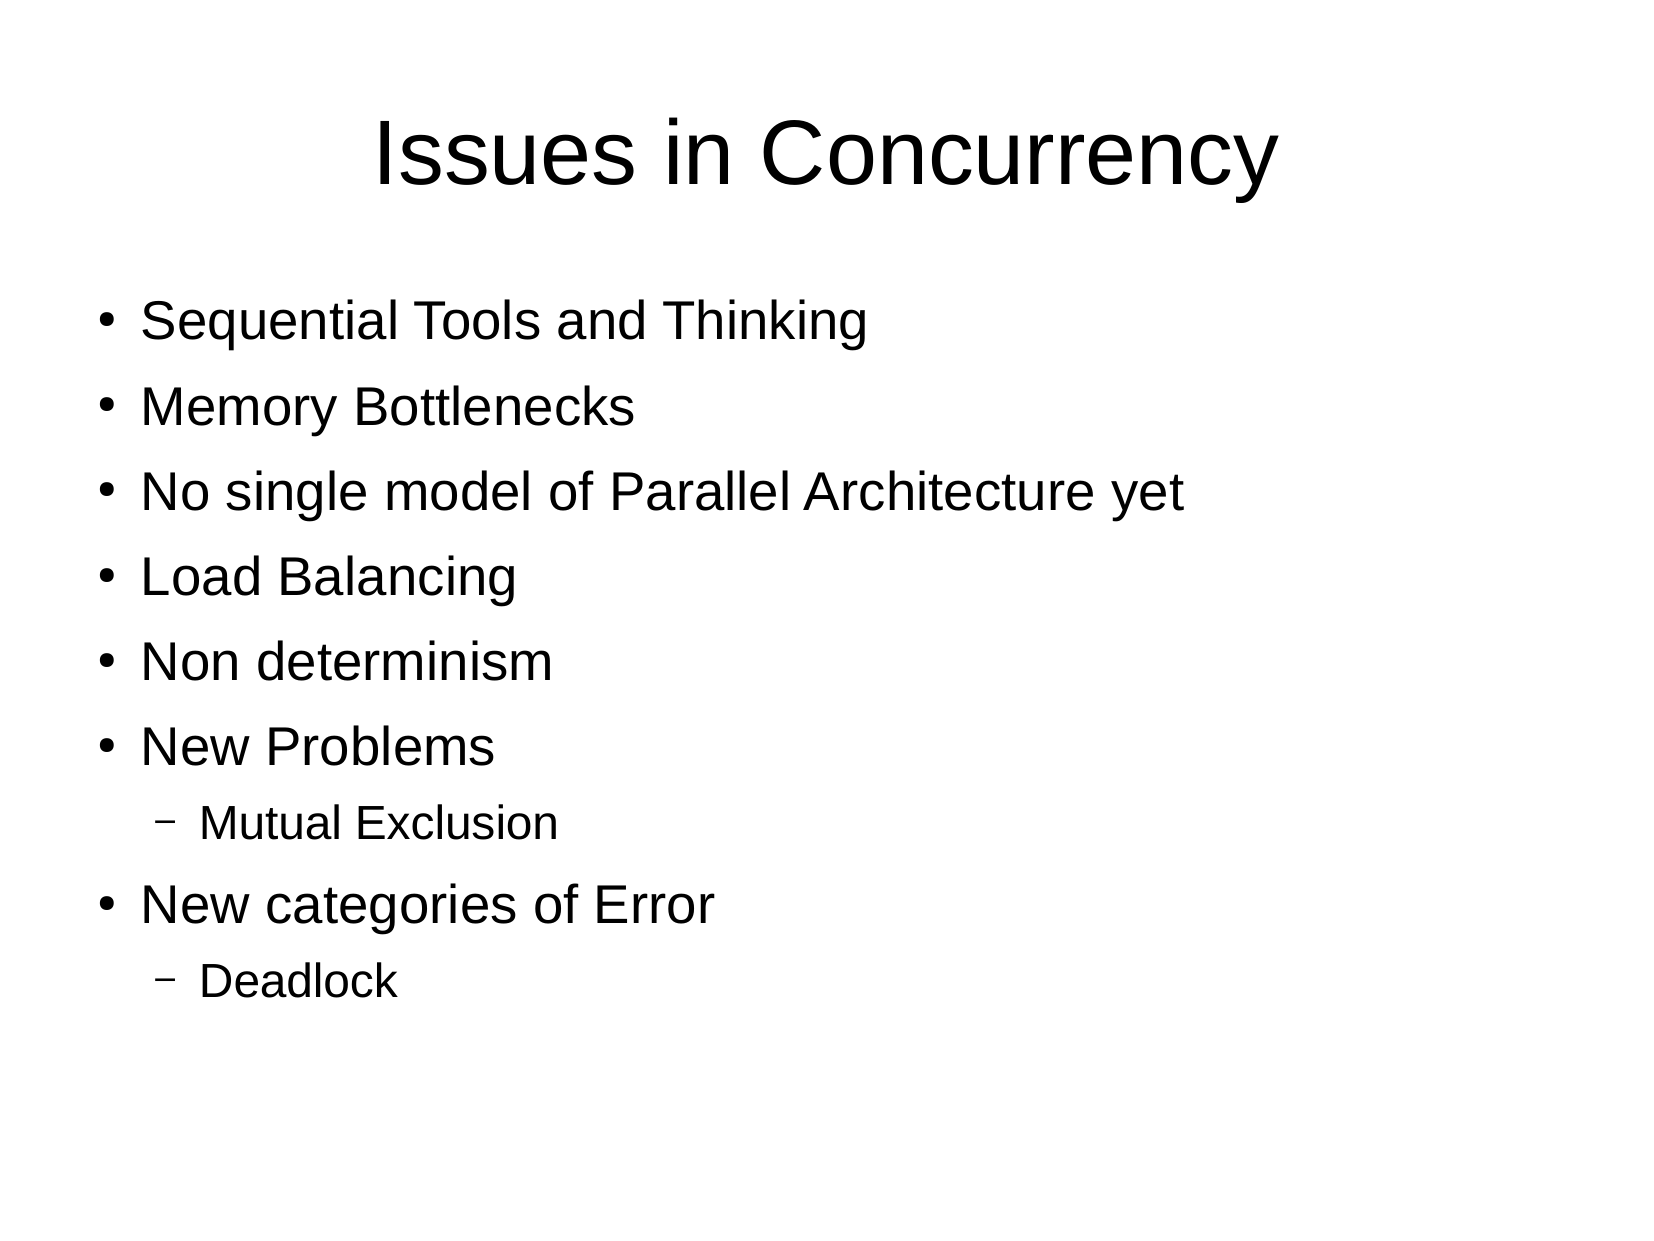

# Issues in Concurrency
Sequential Tools and Thinking
Memory Bottlenecks
No single model of Parallel Architecture yet
Load Balancing
Non determinism
New Problems
Mutual Exclusion
New categories of Error
Deadlock